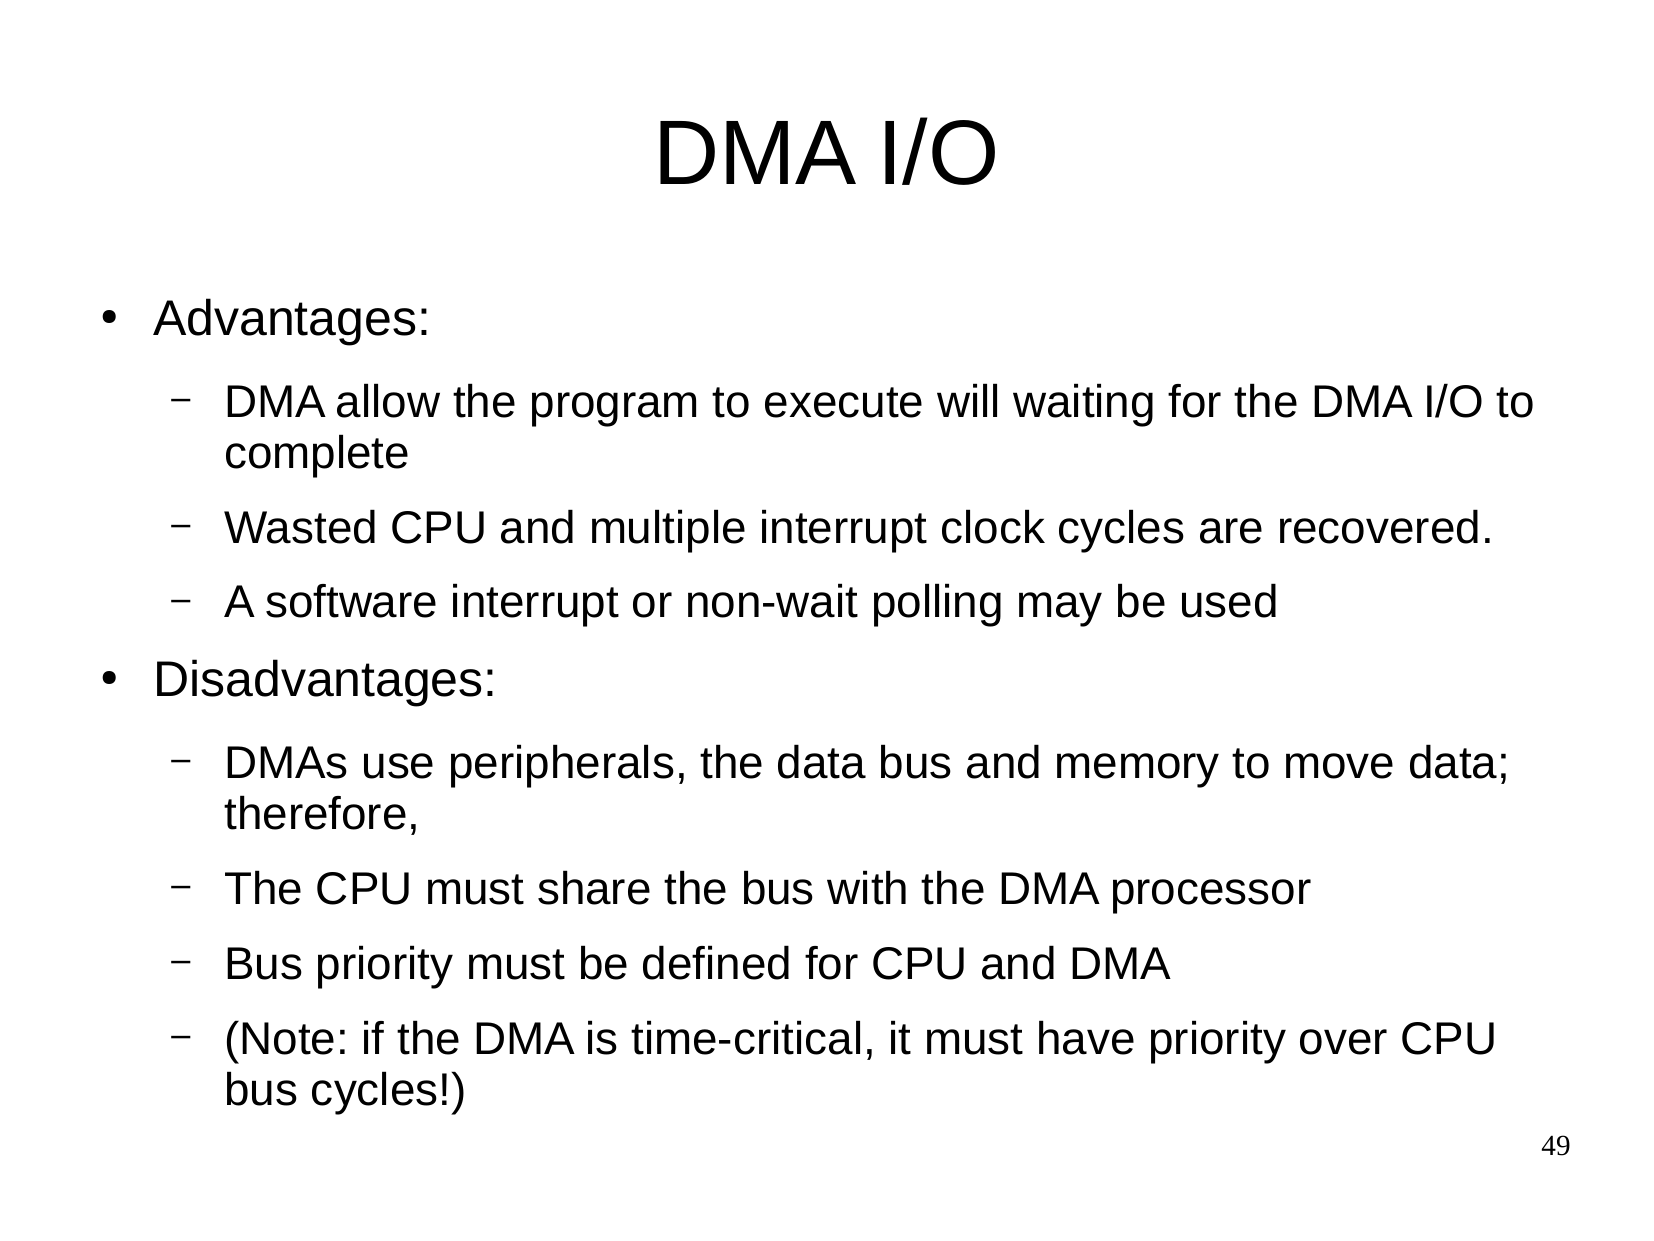

# DMA I/O
Advantages:
DMA allow the program to execute will waiting for the DMA I/O to complete
Wasted CPU and multiple interrupt clock cycles are recovered.
A software interrupt or non-wait polling may be used
Disadvantages:
DMAs use peripherals, the data bus and memory to move data; therefore,
The CPU must share the bus with the DMA processor
Bus priority must be defined for CPU and DMA
(Note: if the DMA is time-critical, it must have priority over CPU bus cycles!)
49